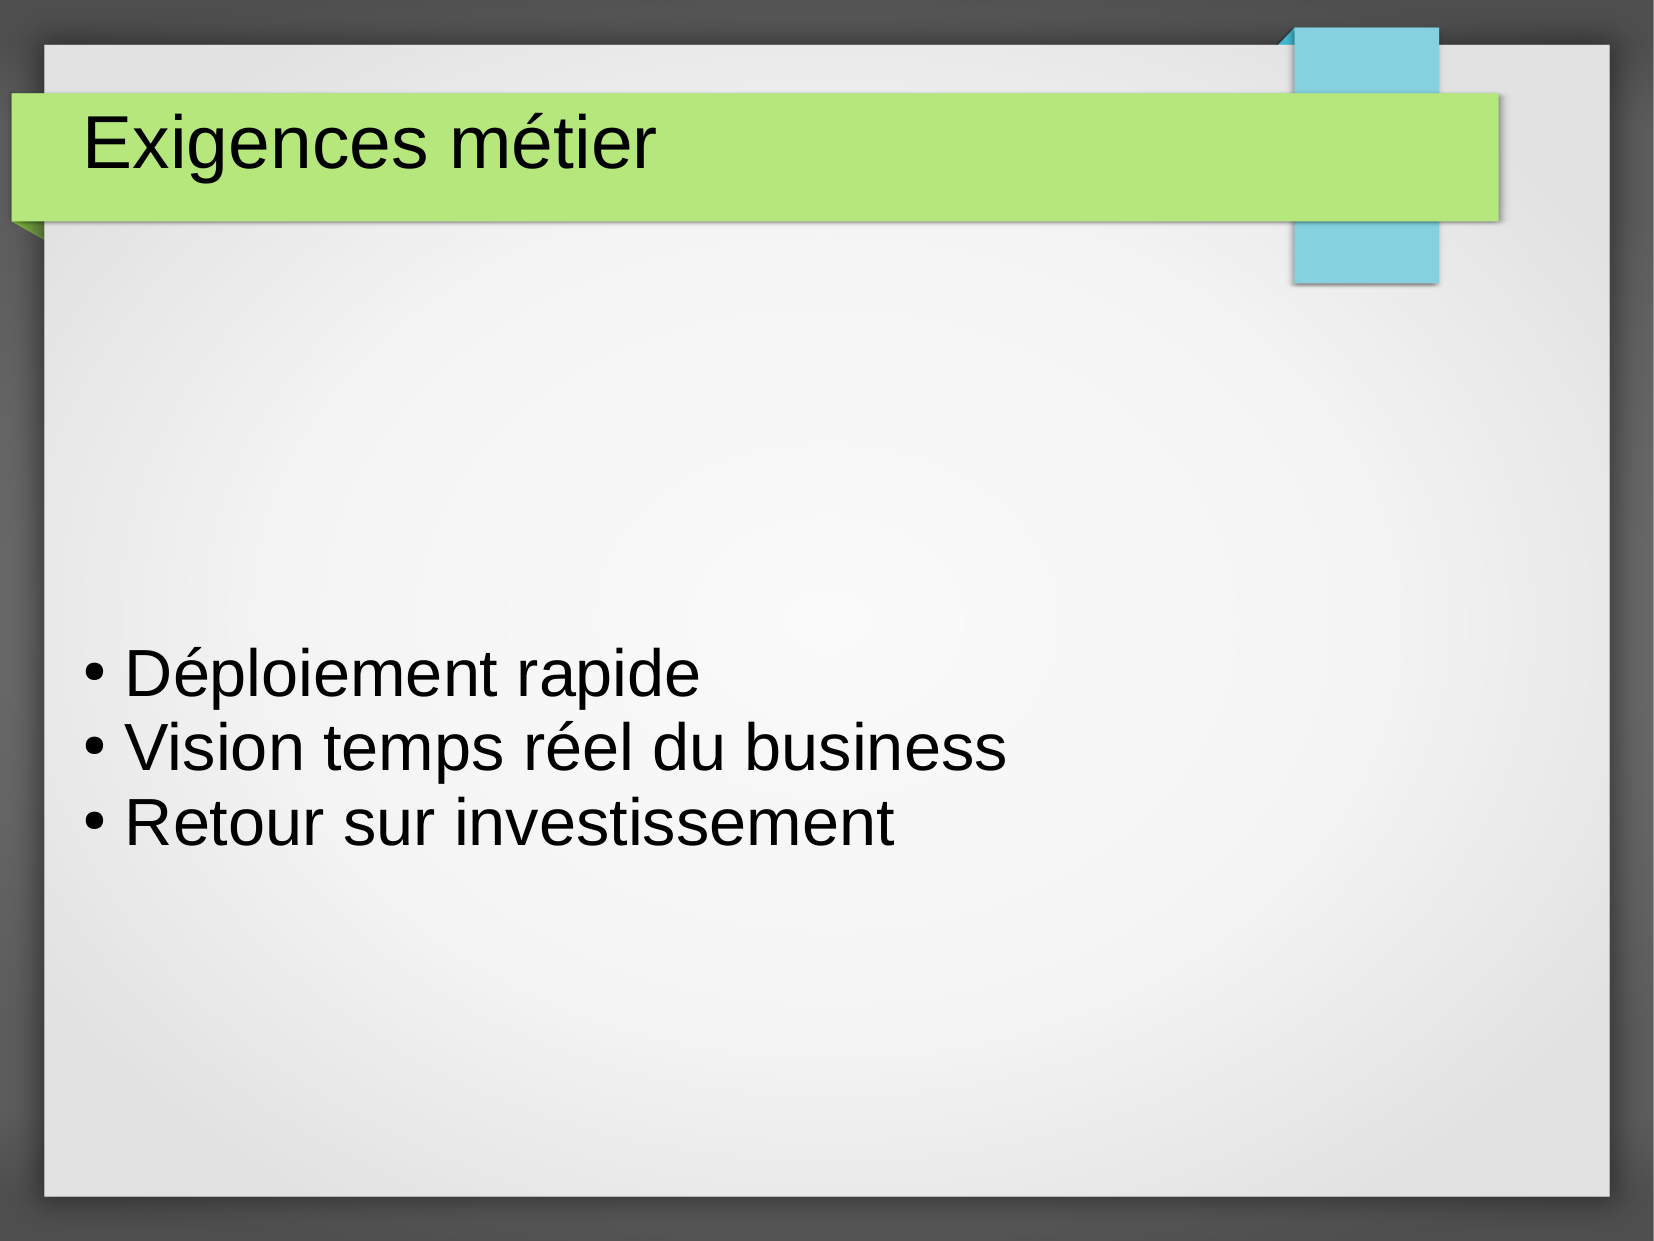

# Exigences métier
 Déploiement rapide
 Vision temps réel du business
 Retour sur investissement